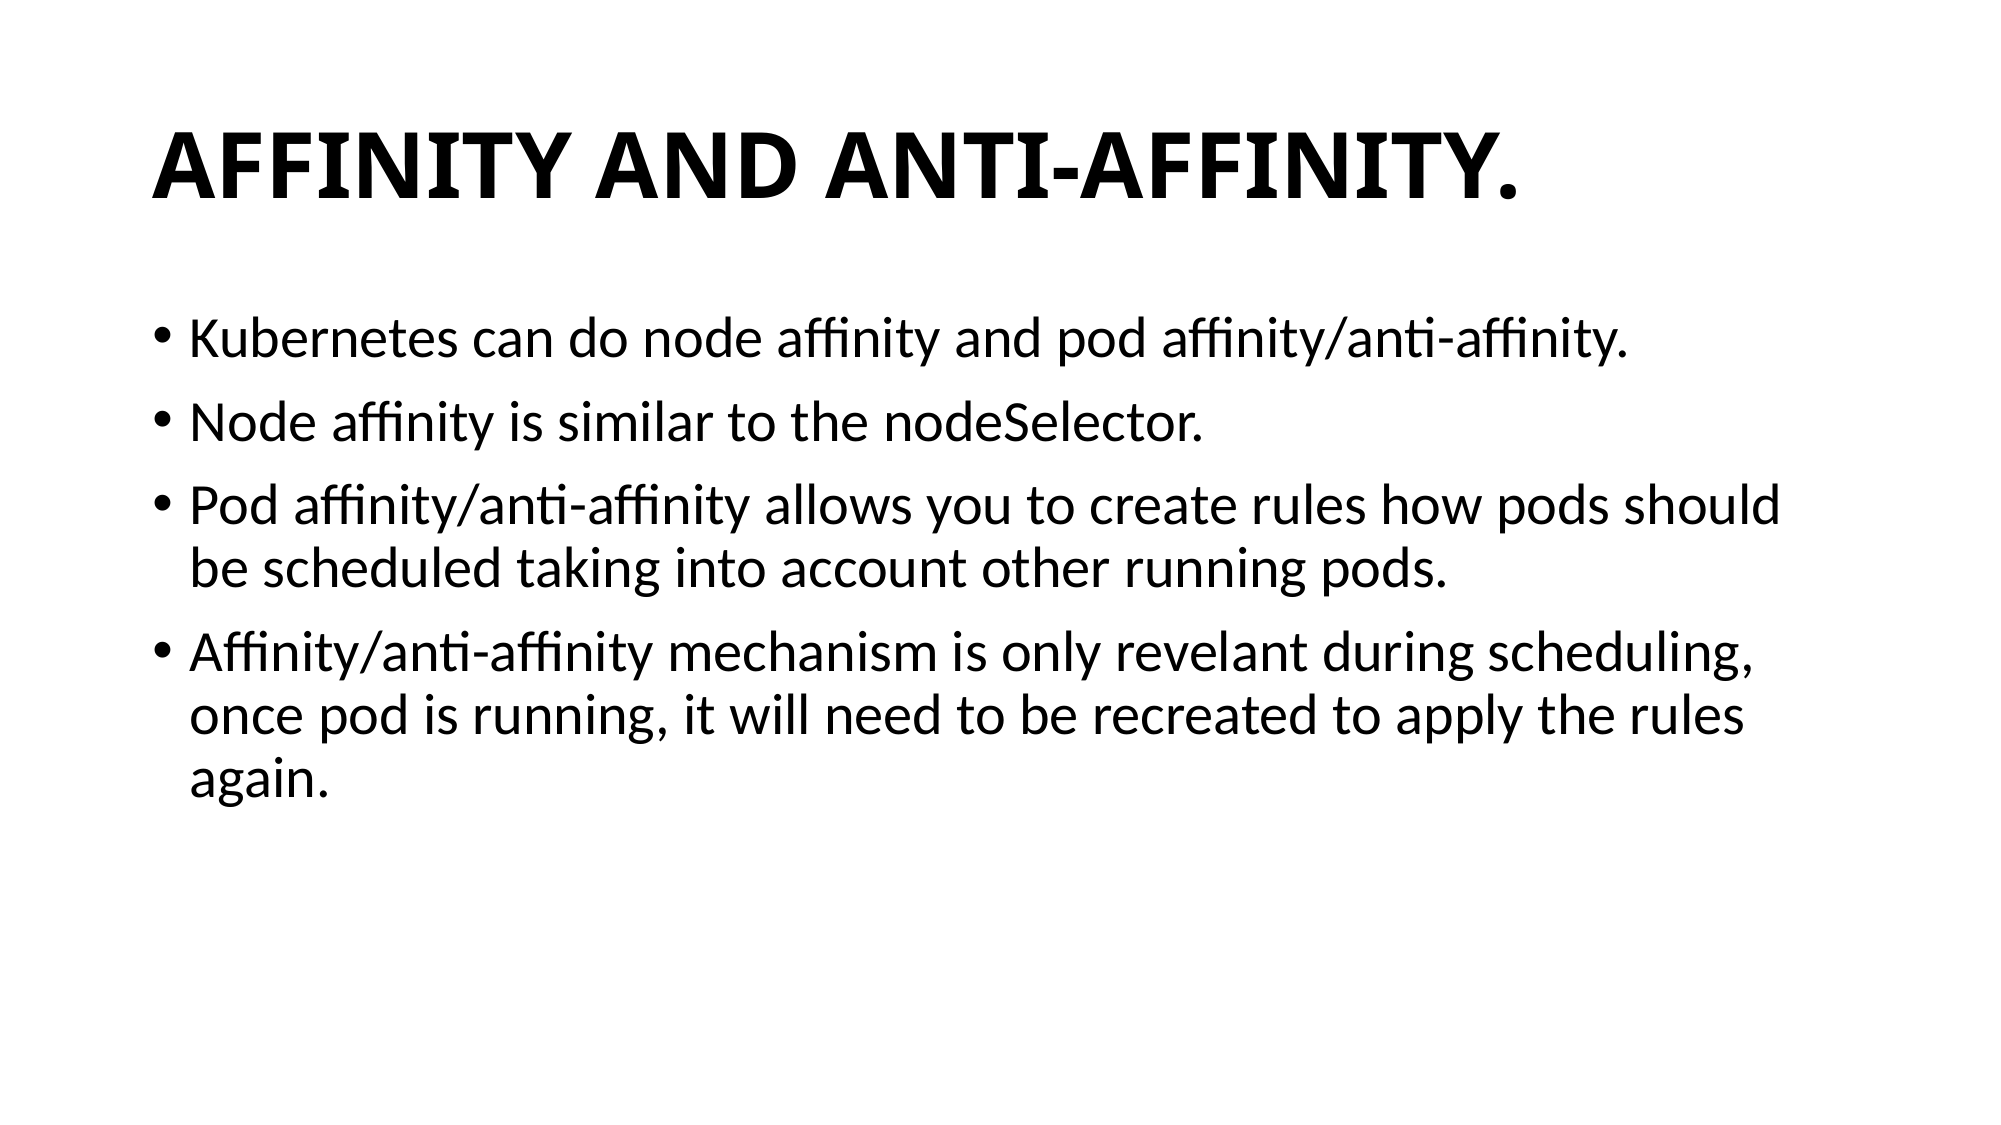

# AFFINITY AND ANTI-AFFINITY.
Kubernetes can do node affinity and pod affinity/anti-affinity.
Node affinity is similar to the nodeSelector.
Pod affinity/anti-affinity allows you to create rules how pods should be scheduled taking into account other running pods.
Affinity/anti-affinity mechanism is only revelant during scheduling, once pod is running, it will need to be recreated to apply the rules again.